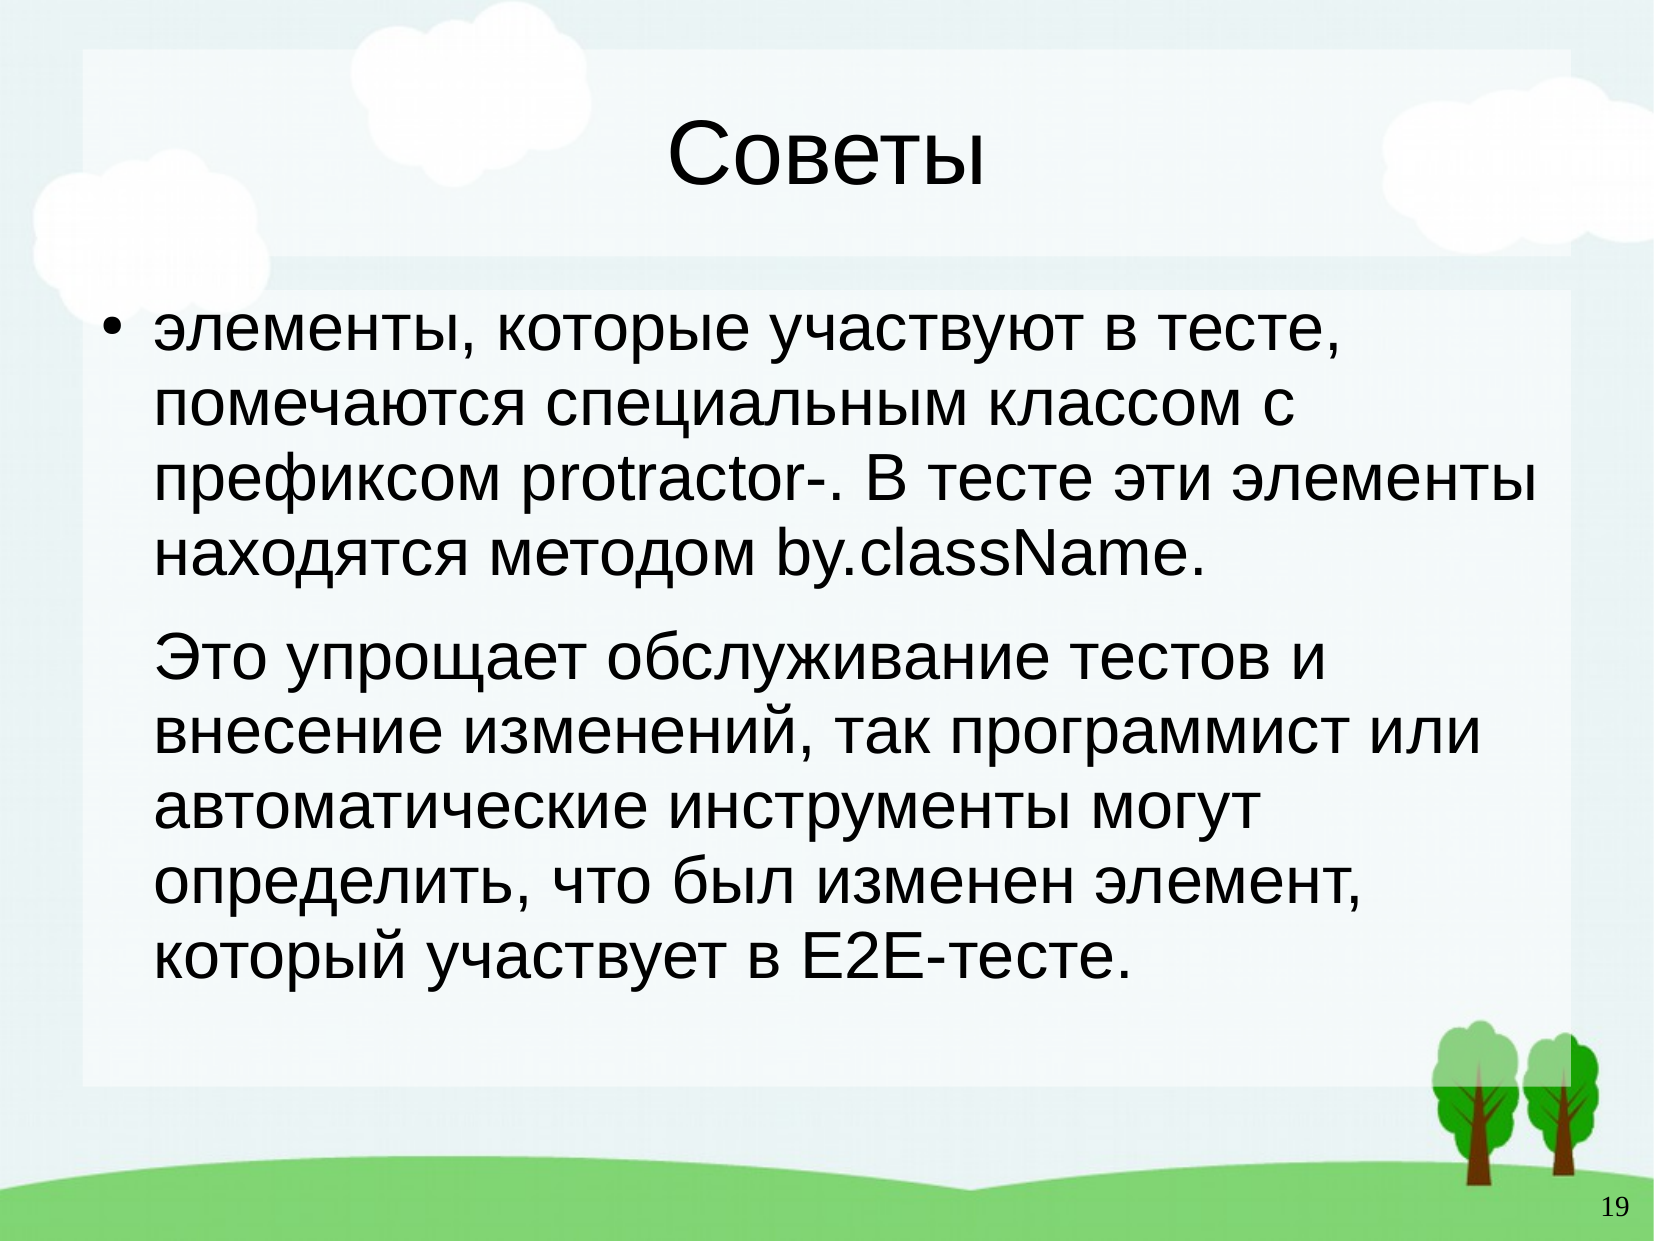

# Советы
элементы, которые участвуют в тесте, помечаются специальным классом с префиксом protractor-. В тесте эти элементы находятся методом by.className.
Это упрощает обслуживание тестов и внесение изменений, так программист или автоматические инструменты могут определить, что был изменен элемент, который участвует в E2E-тесте.
19